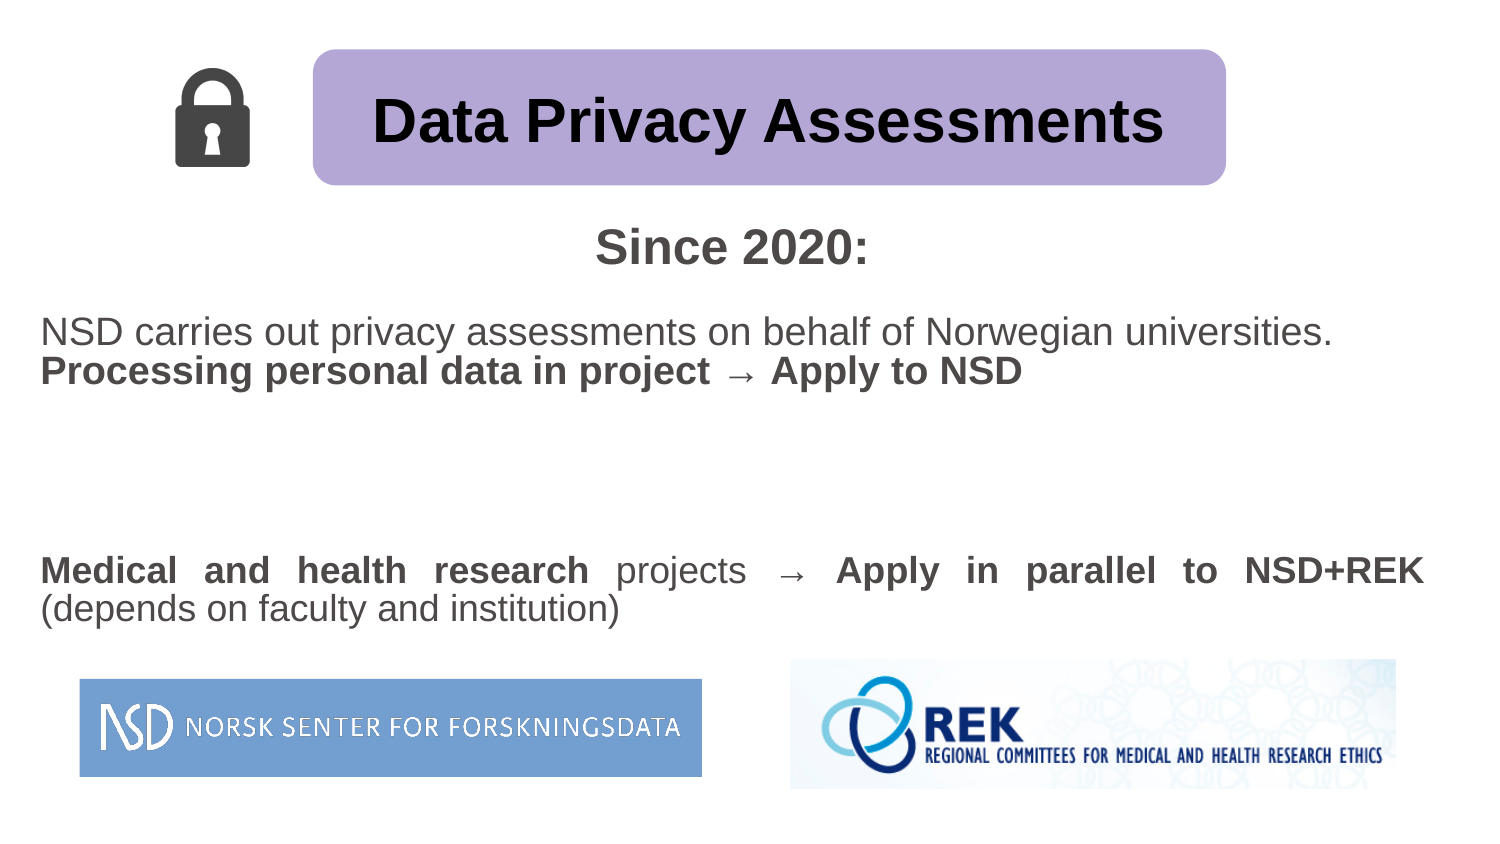

Data Privacy Assessments
Since 2020:
NSD carries out privacy assessments on behalf of Norwegian universities.
Processing personal data in project → Apply to NSD
Minimum 30 days before data collection starts
Medical and health research projects → Apply in parallel to NSD+REK (depends on faculty and institution)